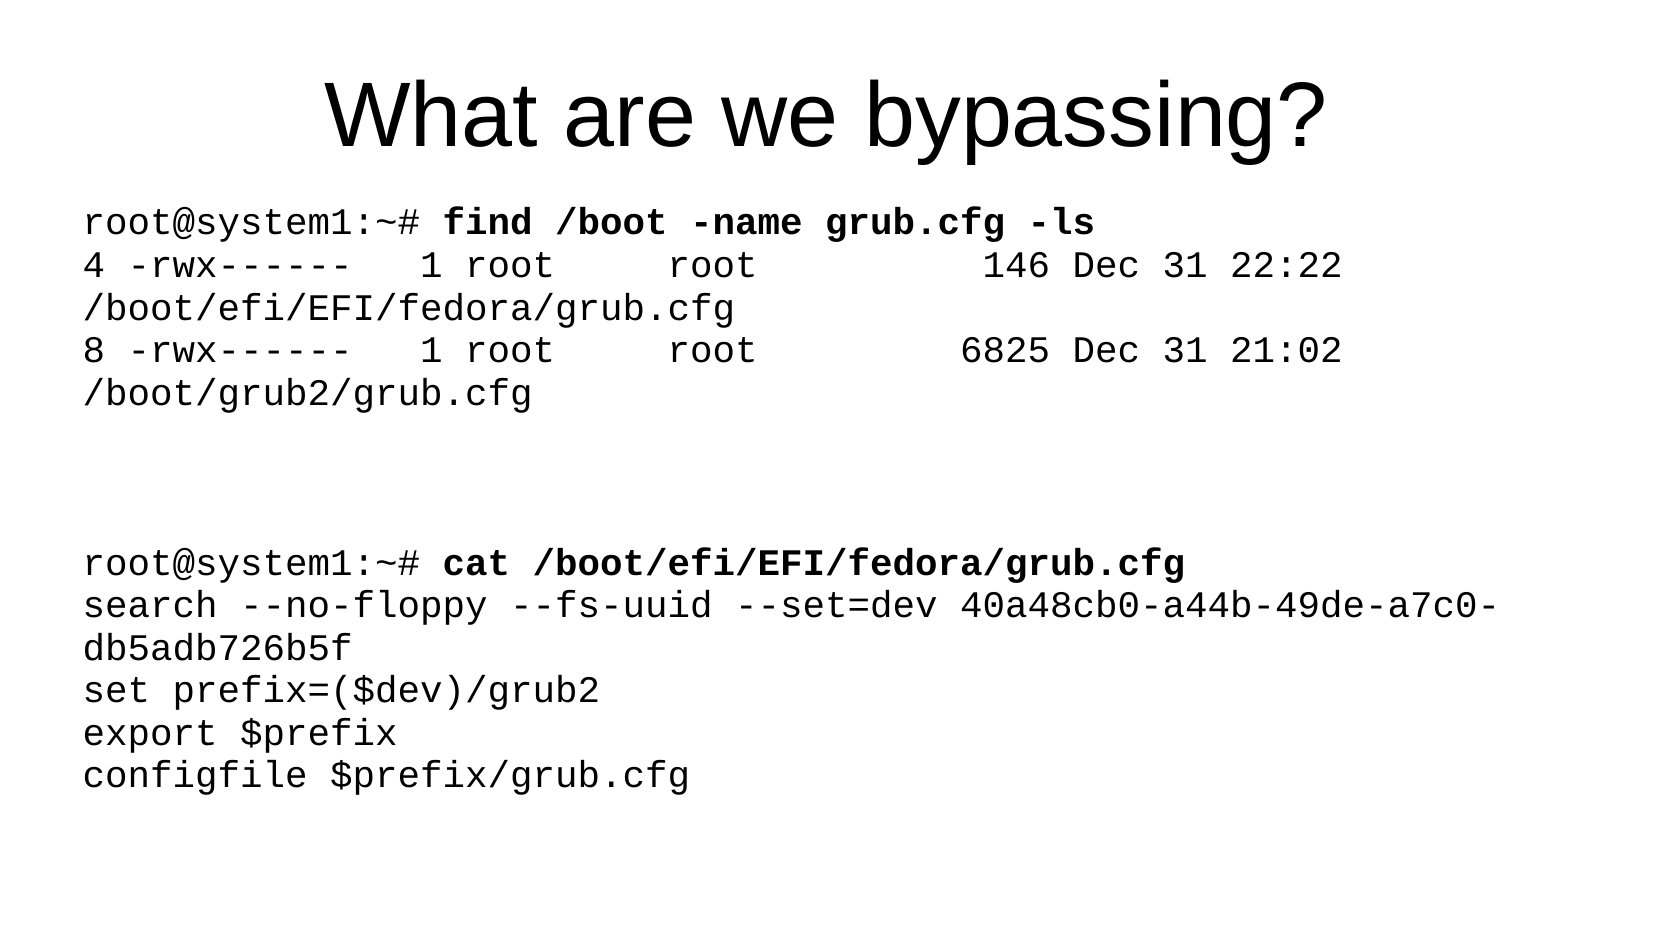

# What are we bypassing?
root@system1:~# find /boot -name grub.cfg -ls
4 -rwx------ 1 root root 146 Dec 31 22:22 /boot/efi/EFI/fedora/grub.cfg
8 -rwx------ 1 root root 6825 Dec 31 21:02 /boot/grub2/grub.cfg
root@system1:~# cat /boot/efi/EFI/fedora/grub.cfg
search --no-floppy --fs-uuid --set=dev 40a48cb0-a44b-49de-a7c0-db5adb726b5f
set prefix=($dev)/grub2
export $prefix
configfile $prefix/grub.cfg